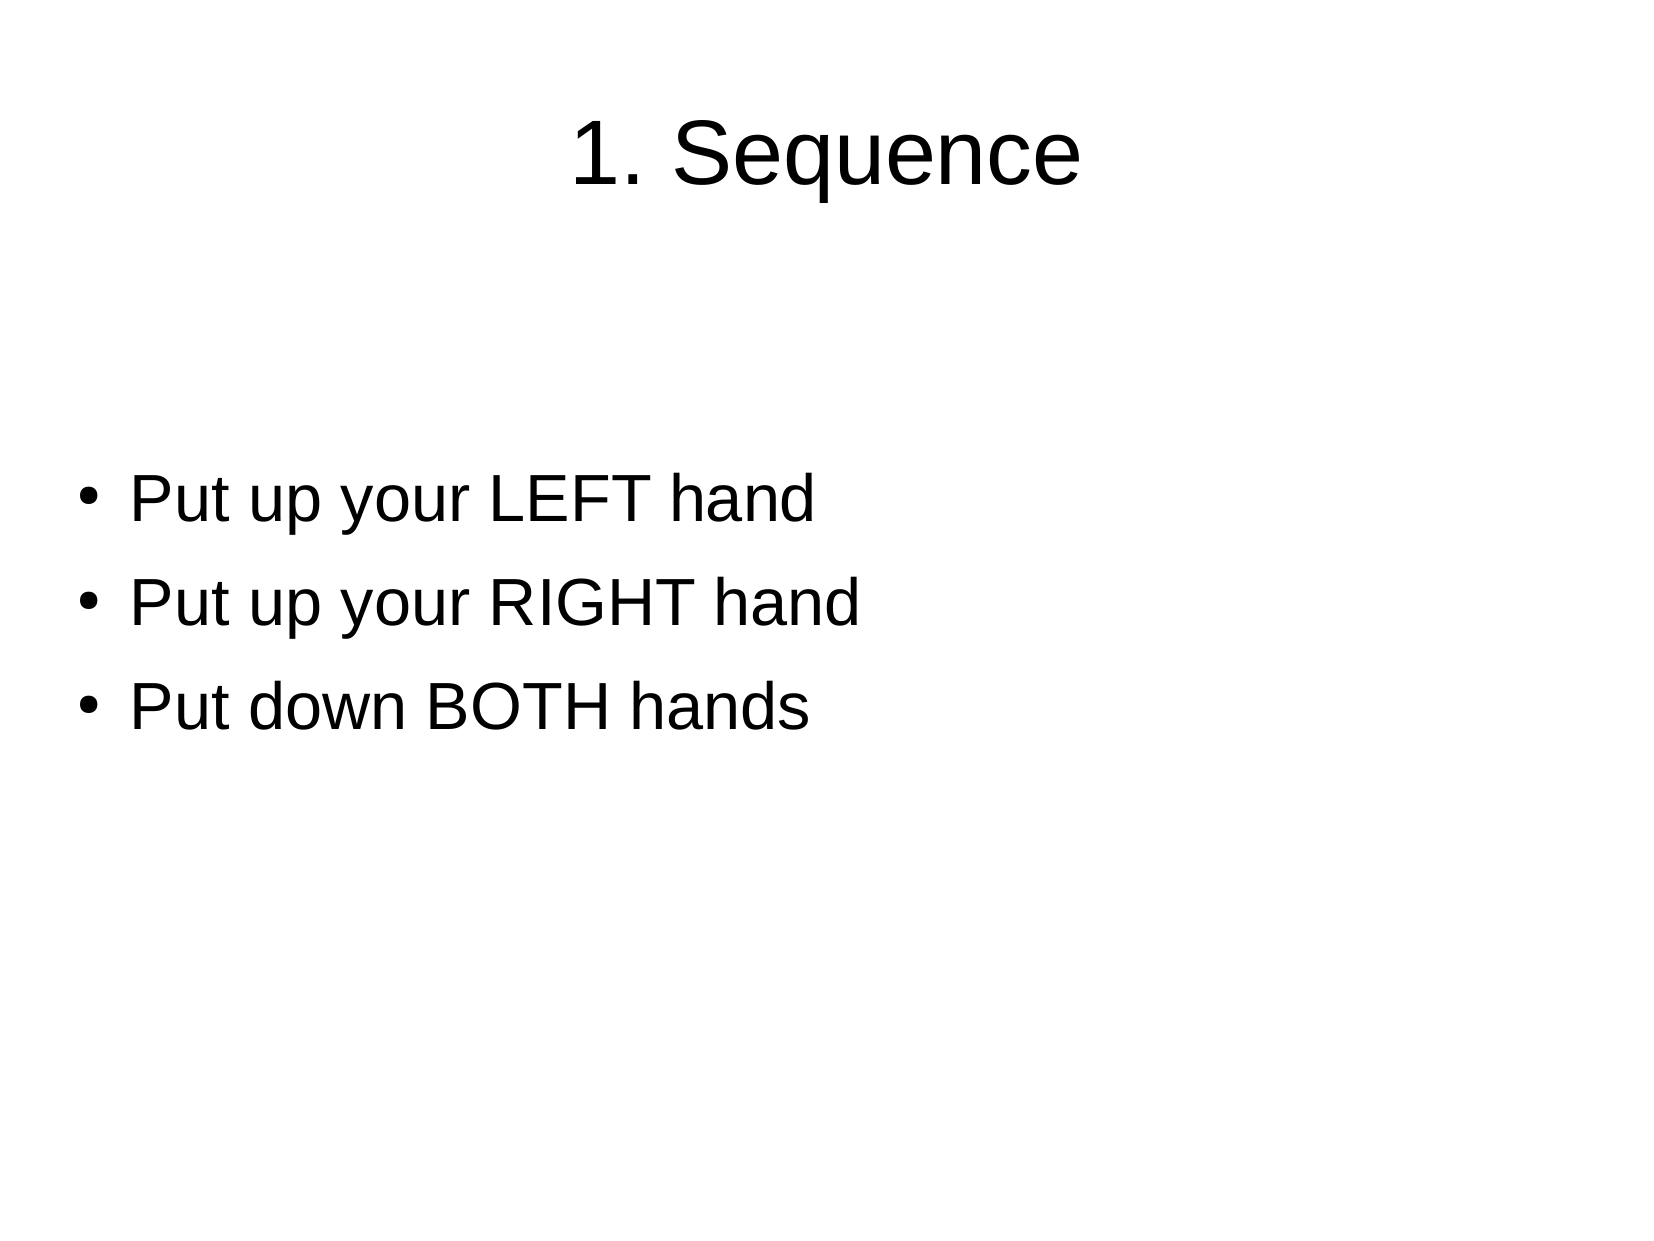

# 1. Sequence
Put up your LEFT hand
Put up your RIGHT hand
Put down BOTH hands